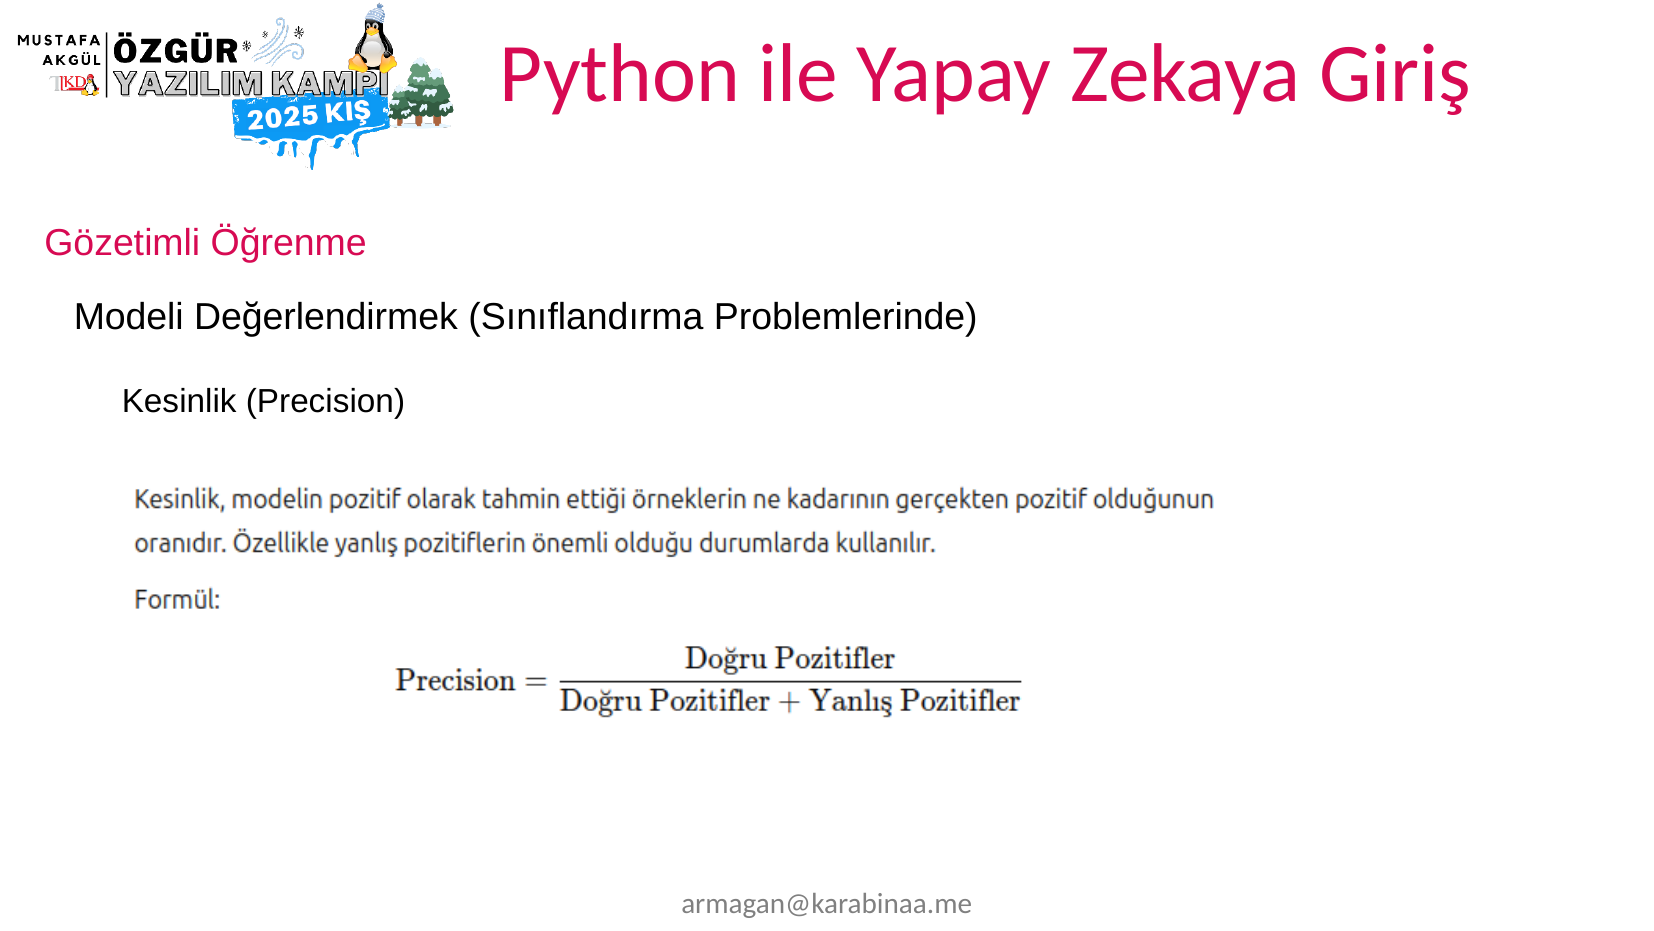

Python ile Yapay Zekaya Giriş
Gözetimli Öğrenme
Modeli Değerlendirmek (Sınıflandırma Problemlerinde)
Kesinlik (Precision)
armagan@karabinaa.me